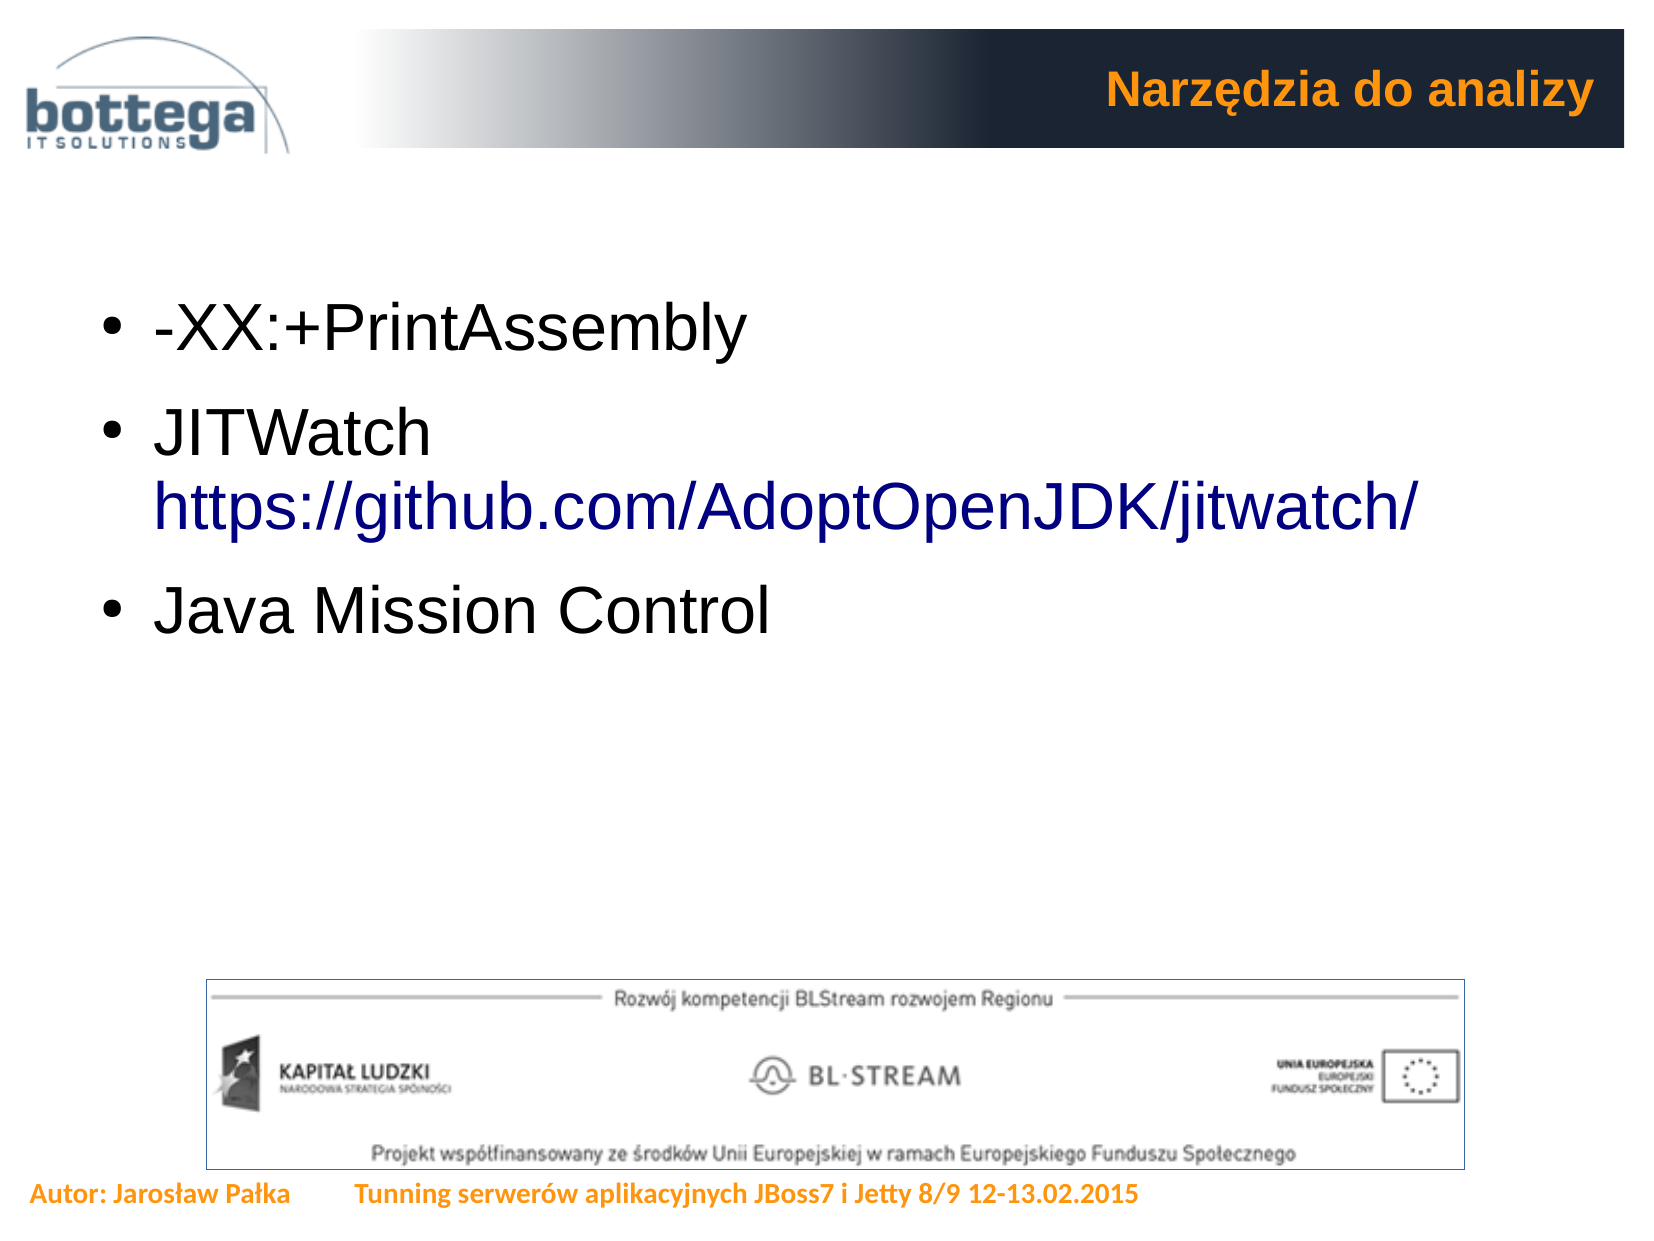

# Narzędzia do analizy
-XX:+PrintAssembly
JITWatch
https://github.com/AdoptOpenJDK/jitwatch/
Java Mission Control